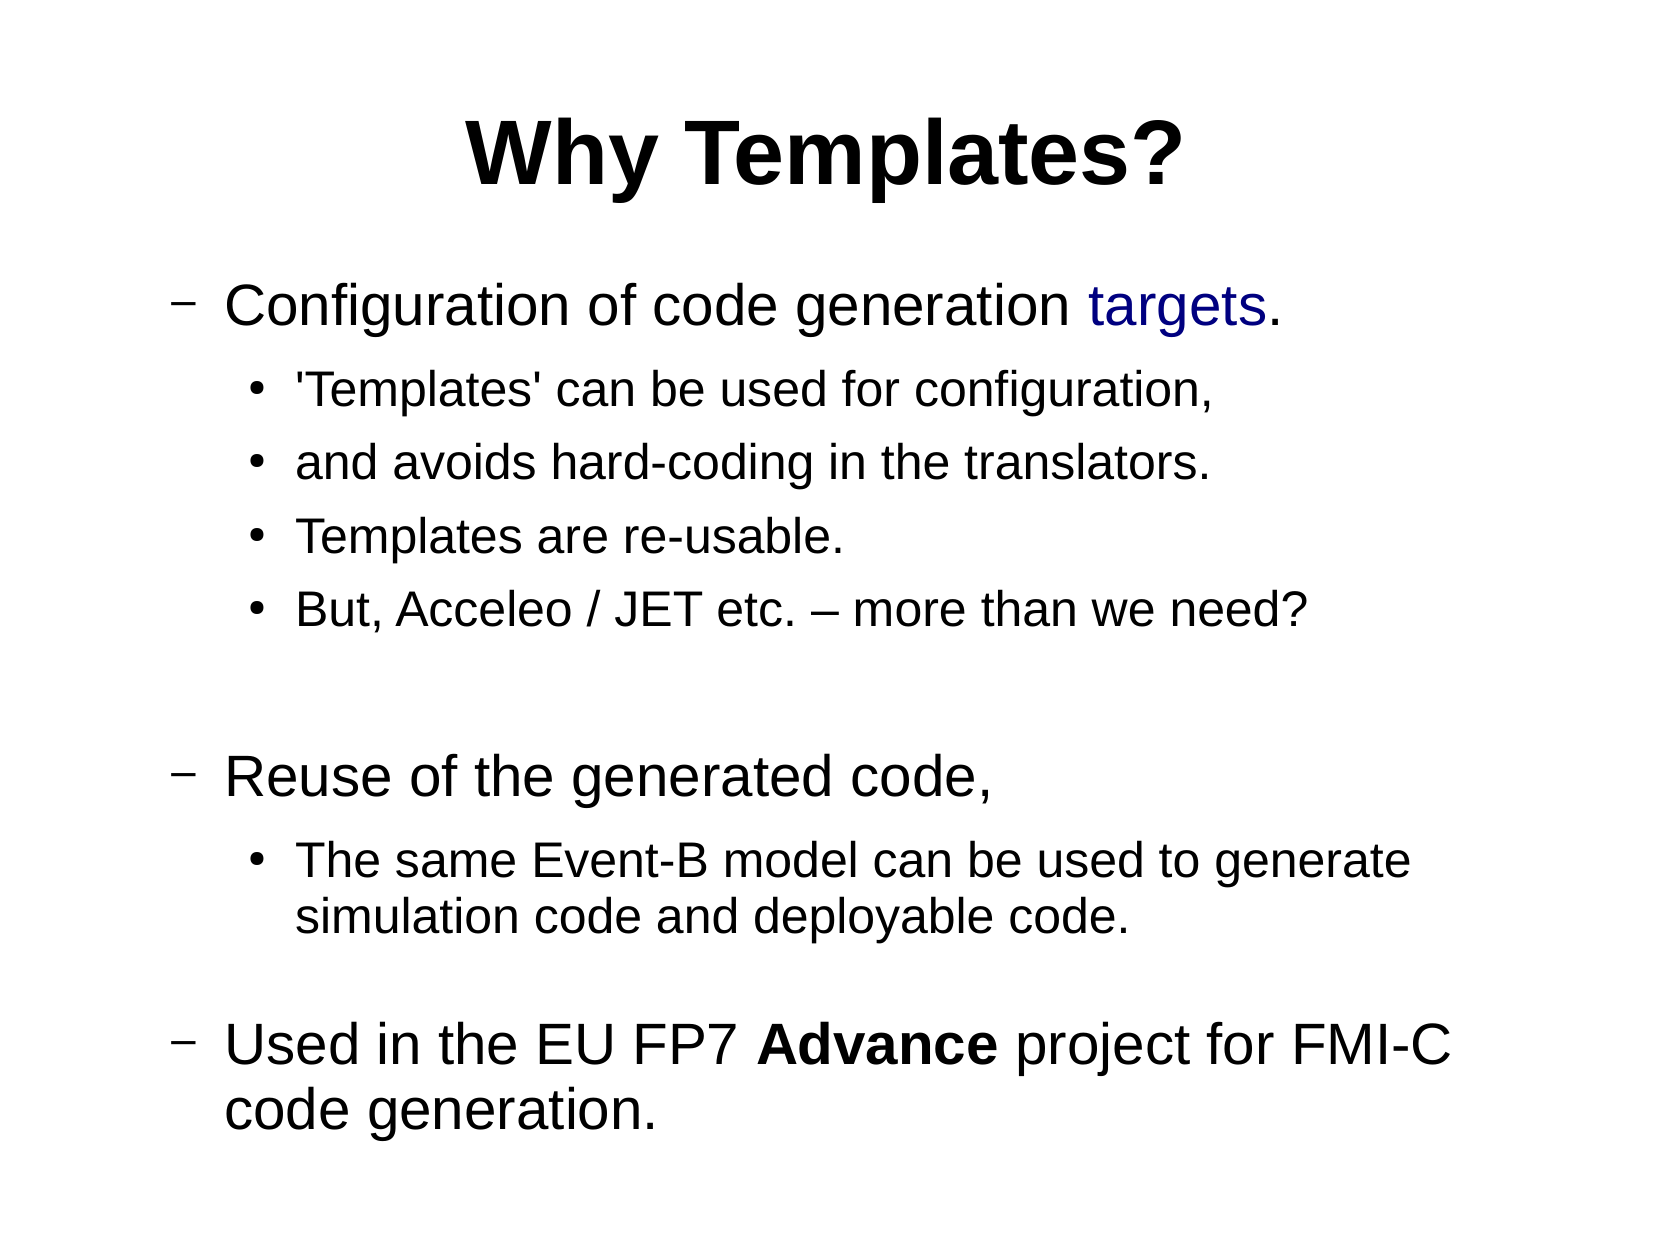

# Why Templates?
Configuration of code generation targets.
'Templates' can be used for configuration,
and avoids hard-coding in the translators.
Templates are re-usable.
But, Acceleo / JET etc. – more than we need?
Reuse of the generated code,
The same Event-B model can be used to generate simulation code and deployable code.
Used in the EU FP7 Advance project for FMI-C code generation.